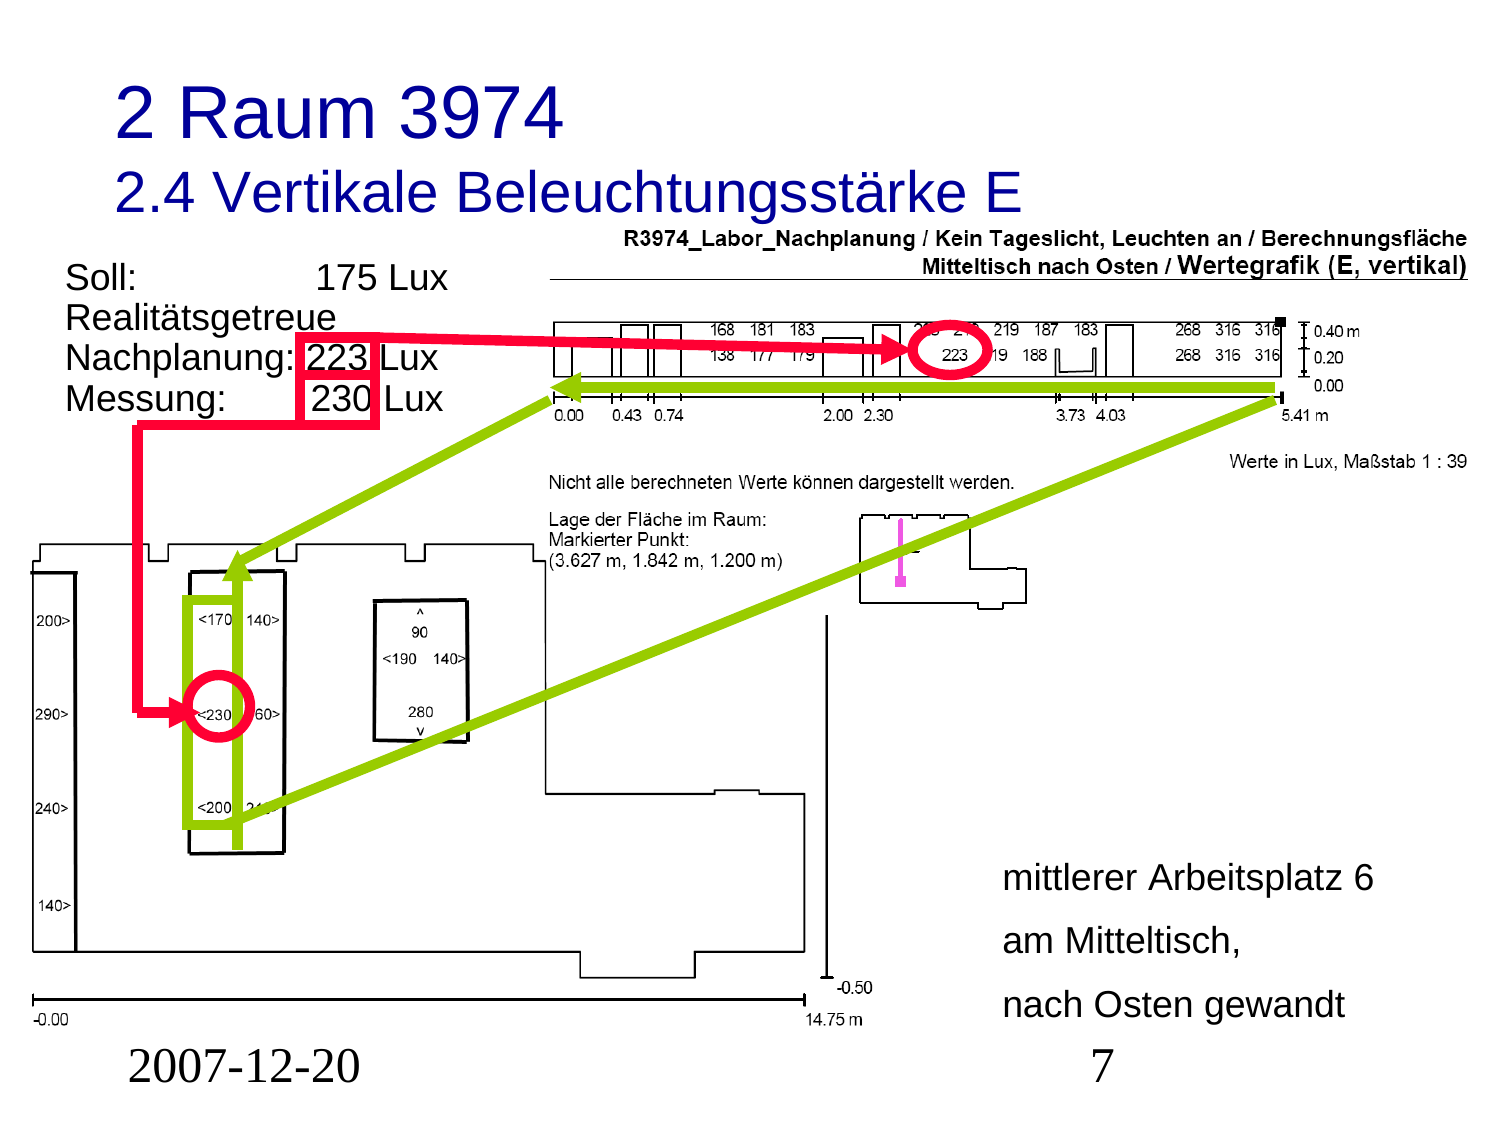

# 2 Raum 3974 2.4 Vertikale Beleuchtungsstärke E
Soll: 175 Lux
Realitätsgetreue
Nachplanung: 223 Lux
Messung: 230 Lux
mittlerer Arbeitsplatz 6
am Mitteltisch,
nach Osten gewandt
2007-12-20
7